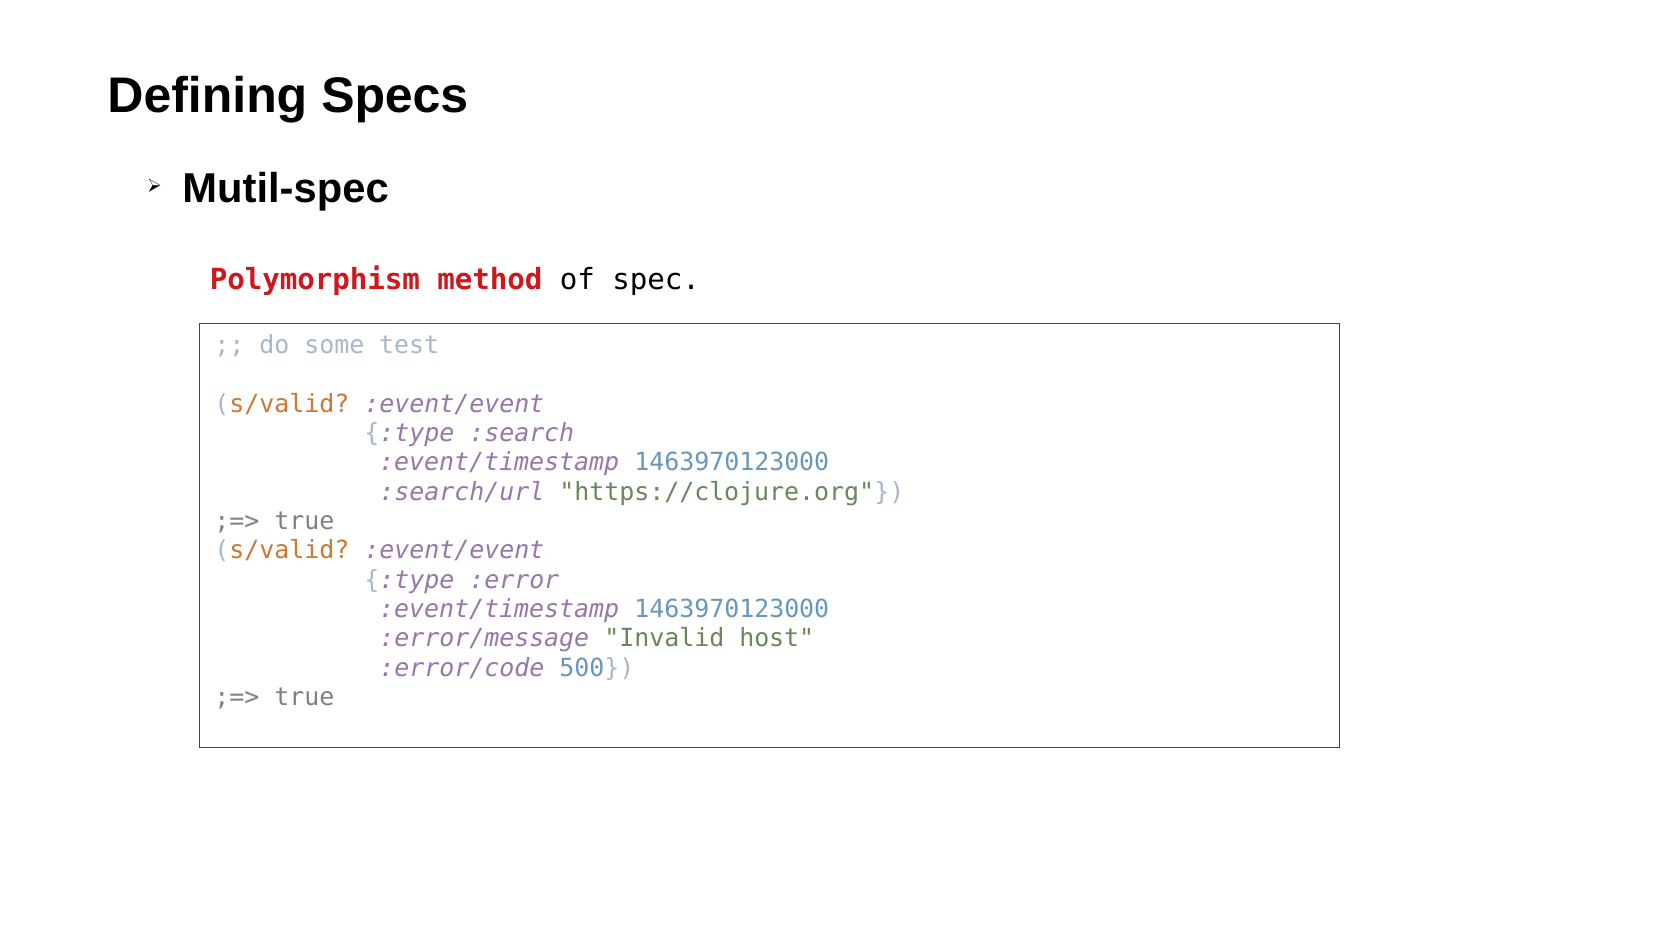

Defining Specs
Mutil-spec
Polymorphism method of spec.
;; do some test
(s/valid? :event/event
 {:type :search
 :event/timestamp 1463970123000
 :search/url "https://clojure.org"})
;=> true
(s/valid? :event/event
 {:type :error
 :event/timestamp 1463970123000
 :error/message "Invalid host"
 :error/code 500})
;=> true